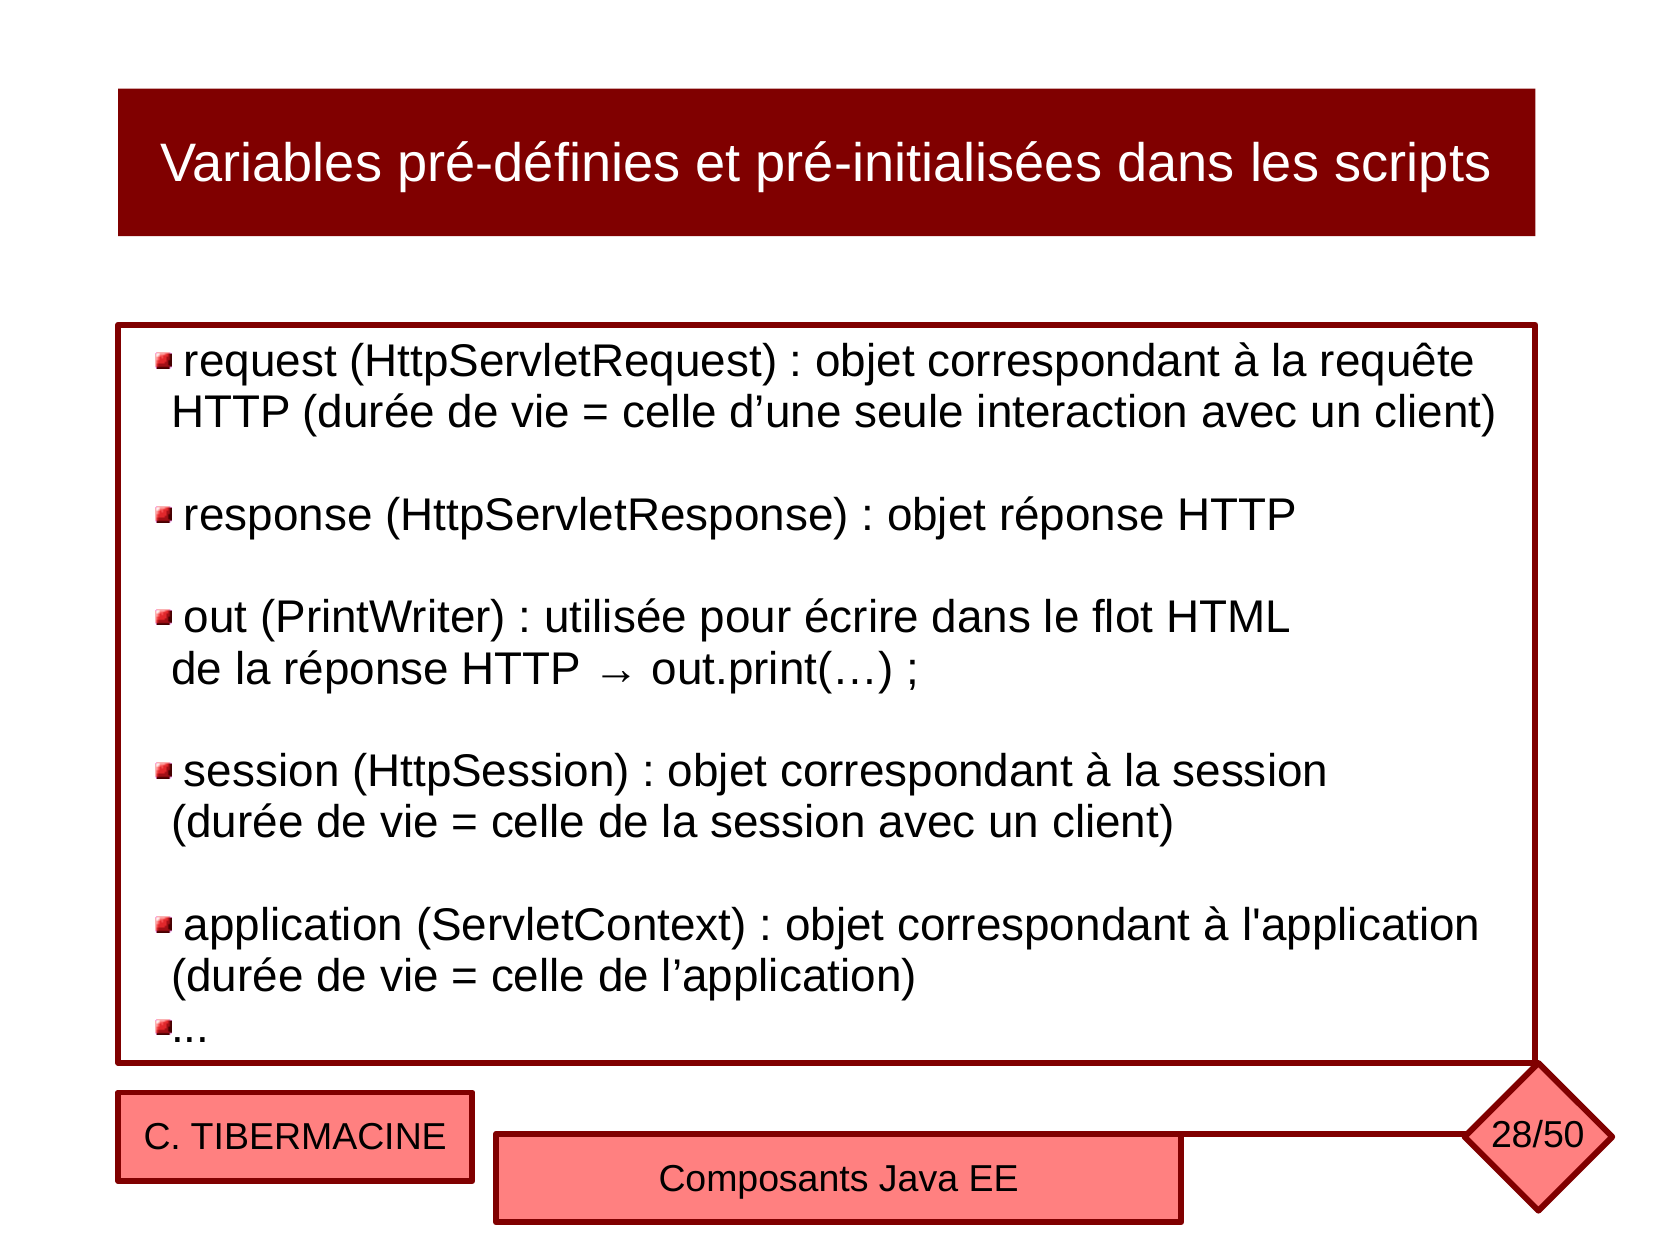

Variables pré-définies et pré-initialisées dans les scripts
 request (HttpServletRequest) : objet correspondant à la requête
HTTP (durée de vie = celle d’une seule interaction avec un client)
 response (HttpServletResponse) : objet réponse HTTP
 out (PrintWriter) : utilisée pour écrire dans le flot HTML
de la réponse HTTP → out.print(…) ;
 session (HttpSession) : objet correspondant à la session
(durée de vie = celle de la session avec un client)
 application (ServletContext) : objet correspondant à l'application
(durée de vie = celle de l’application)
...
C. TIBERMACINE
Composants Java EE